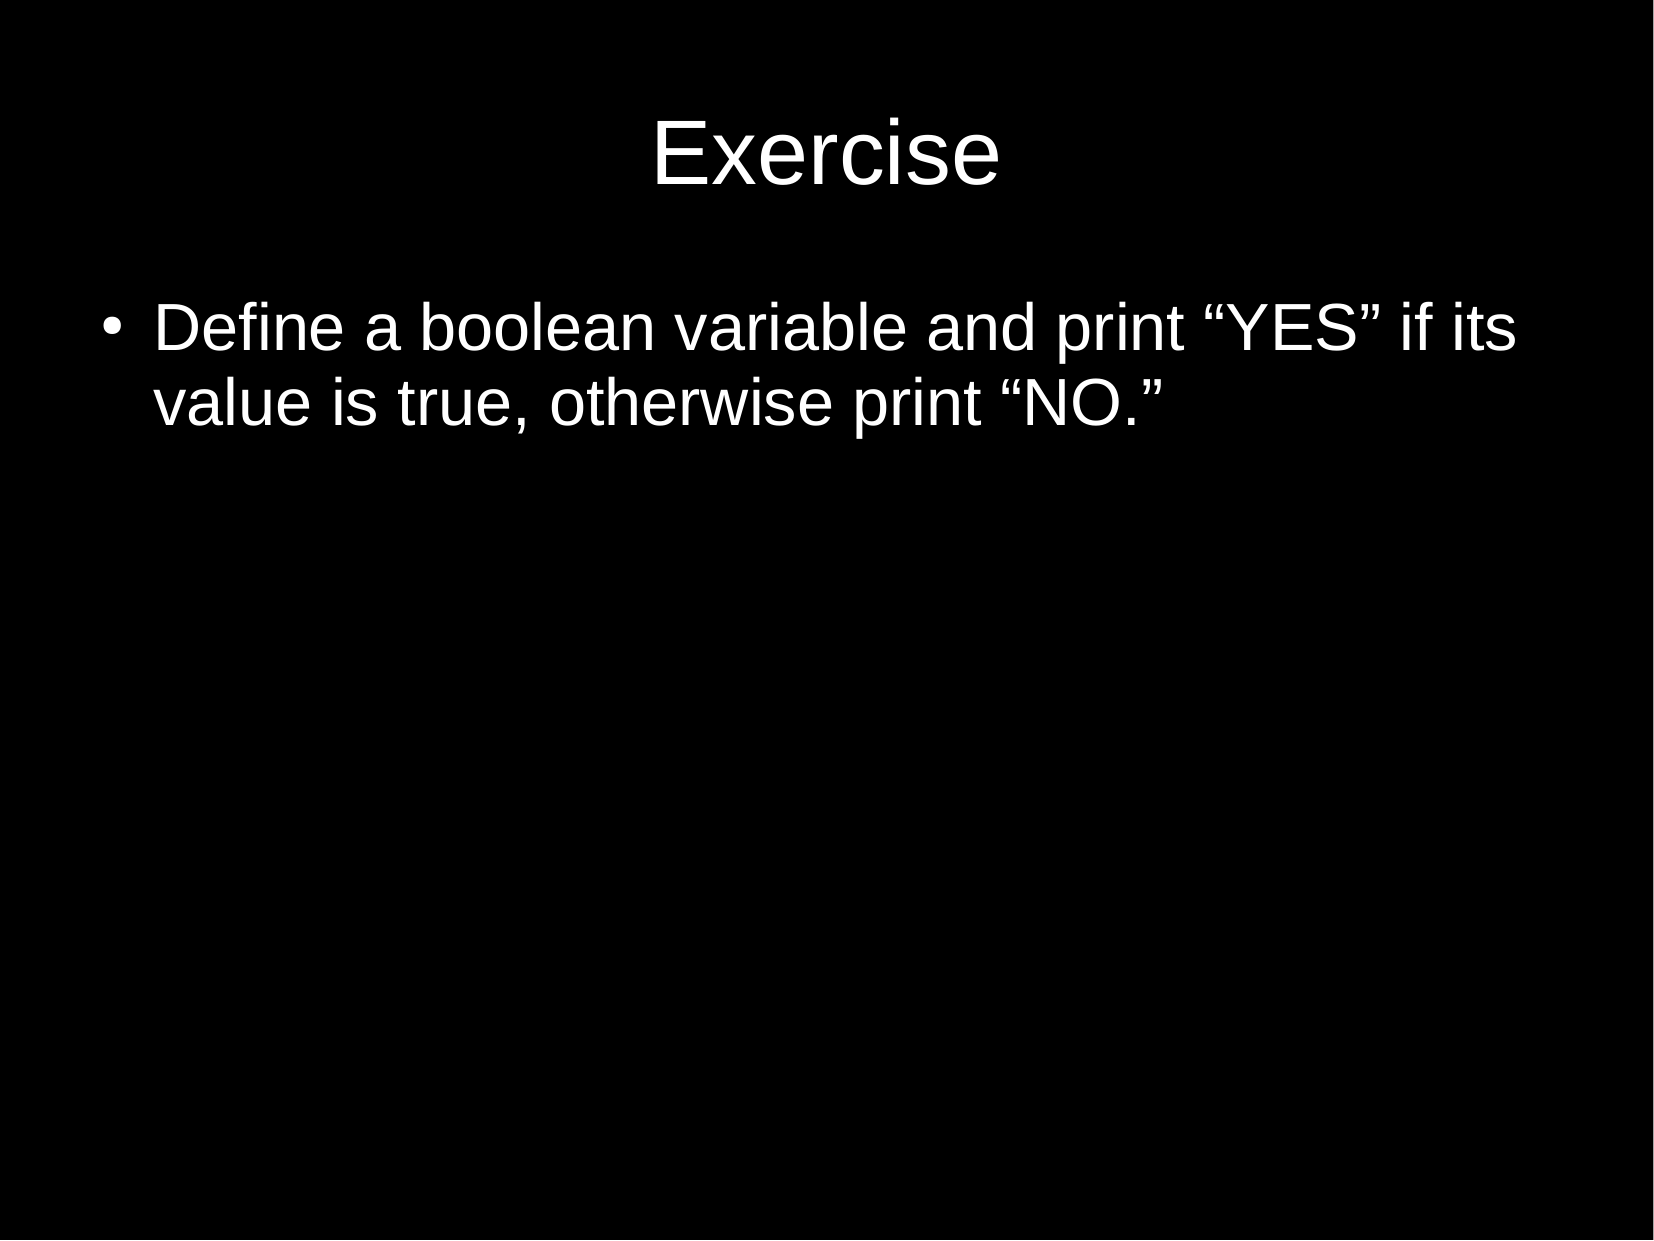

# Exercise
Define a boolean variable and print “YES” if its value is true, otherwise print “NO.”